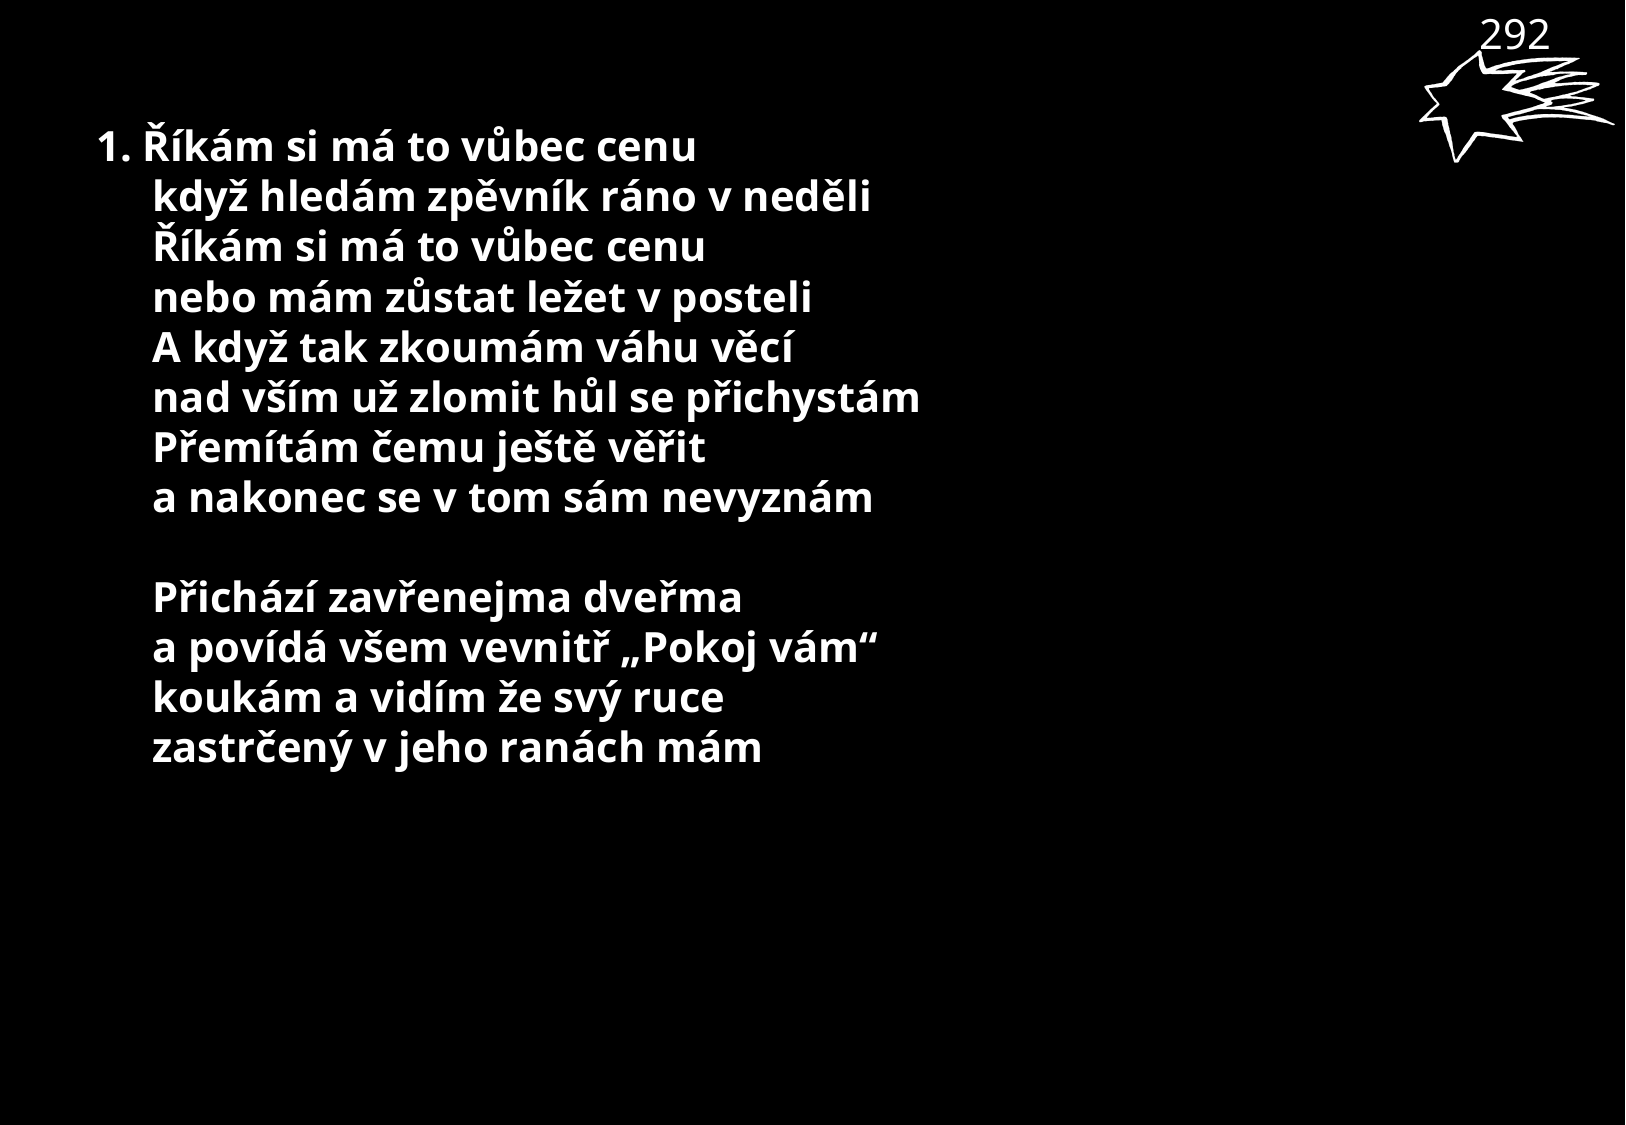

292
# 1. Říkám si má to vůbec cenu když hledám zpěvník ráno v neděli Říkám si má to vůbec cenu nebo mám zůstat ležet v posteli A když tak zkoumám váhu věcí nad vším už zlomit hůl se přichystám Přemítám čemu ještě věřit a nakonec se v tom sám nevyznám Přichází zavřenejma dveřma a povídá všem vevnitř „Pokoj vám“ koukám a vidím že svý ruce zastrčený v jeho ranách mám